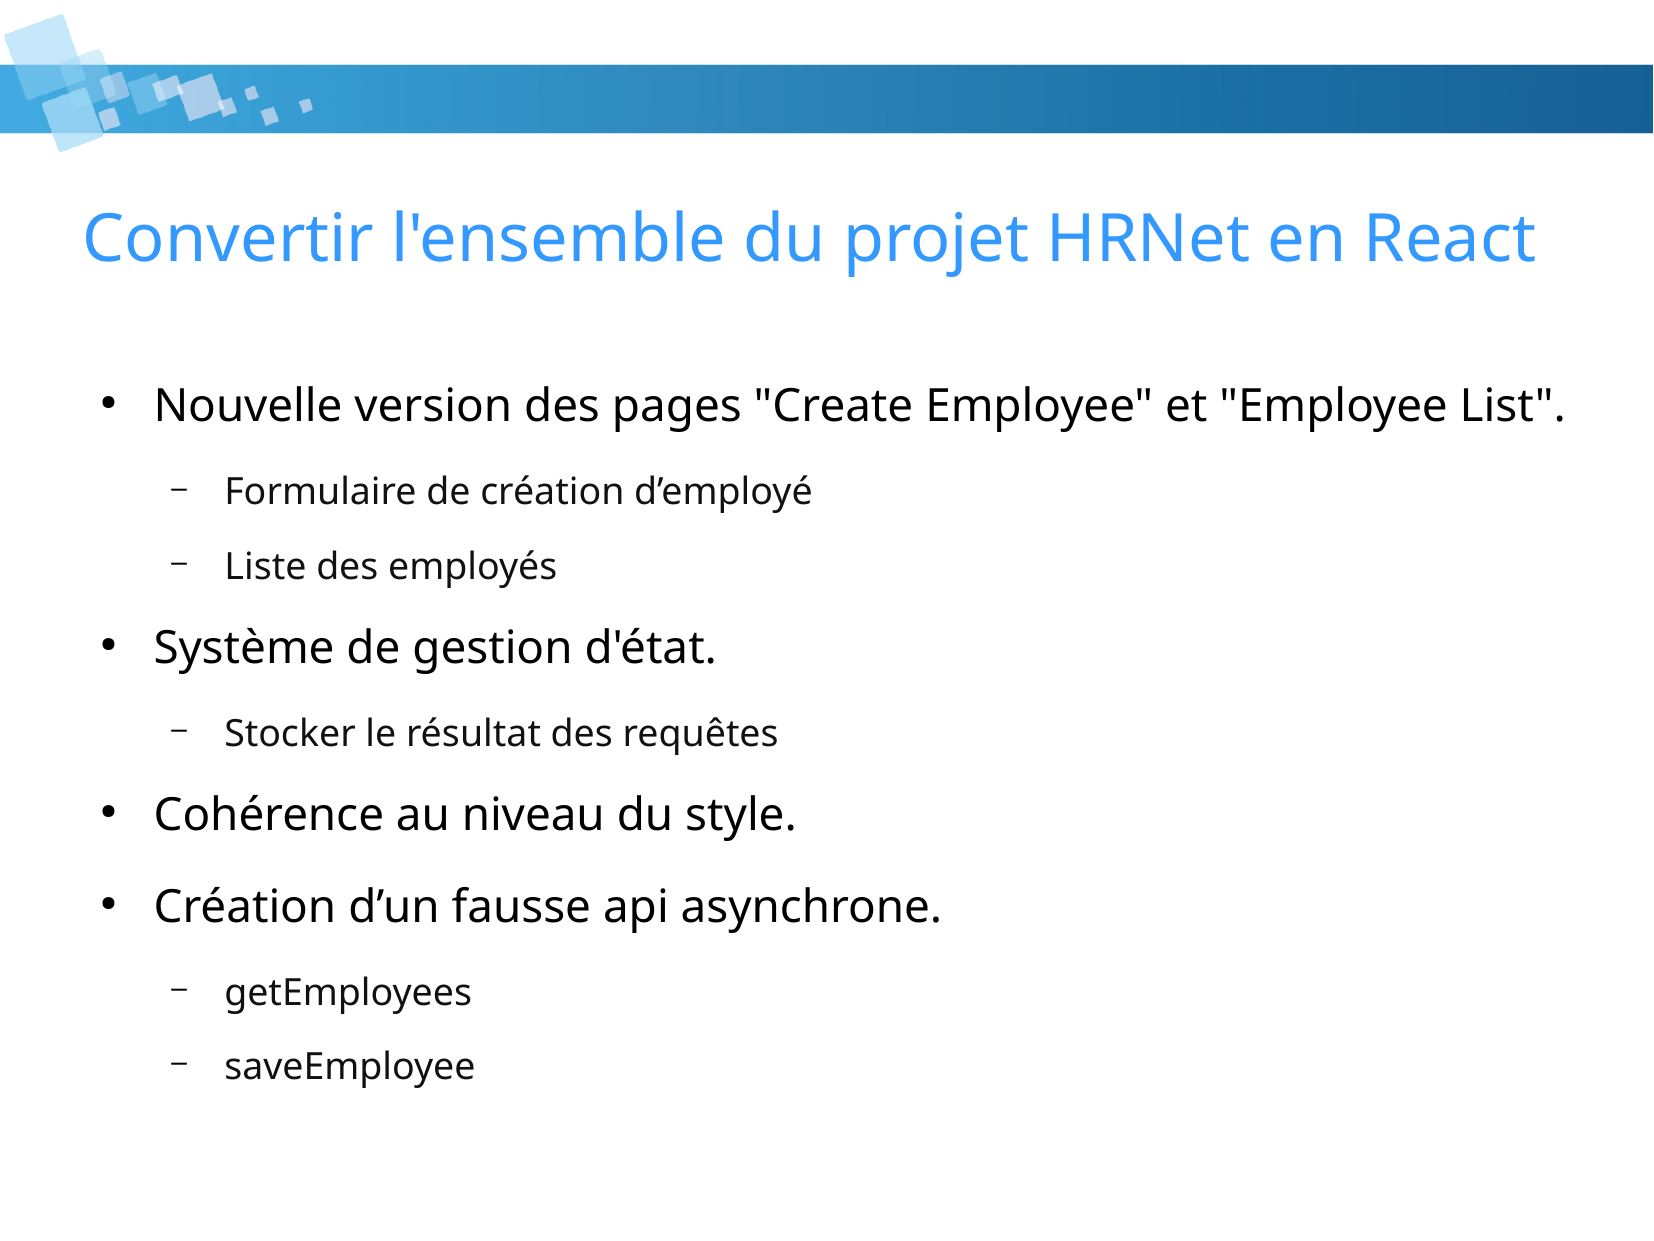

# Convertir l'ensemble du projet HRNet en React
Nouvelle version des pages "Create Employee" et "Employee List".
Formulaire de création d’employé
Liste des employés
Système de gestion d'état.
Stocker le résultat des requêtes
Cohérence au niveau du style.
Création d’un fausse api asynchrone.
getEmployees
saveEmployee